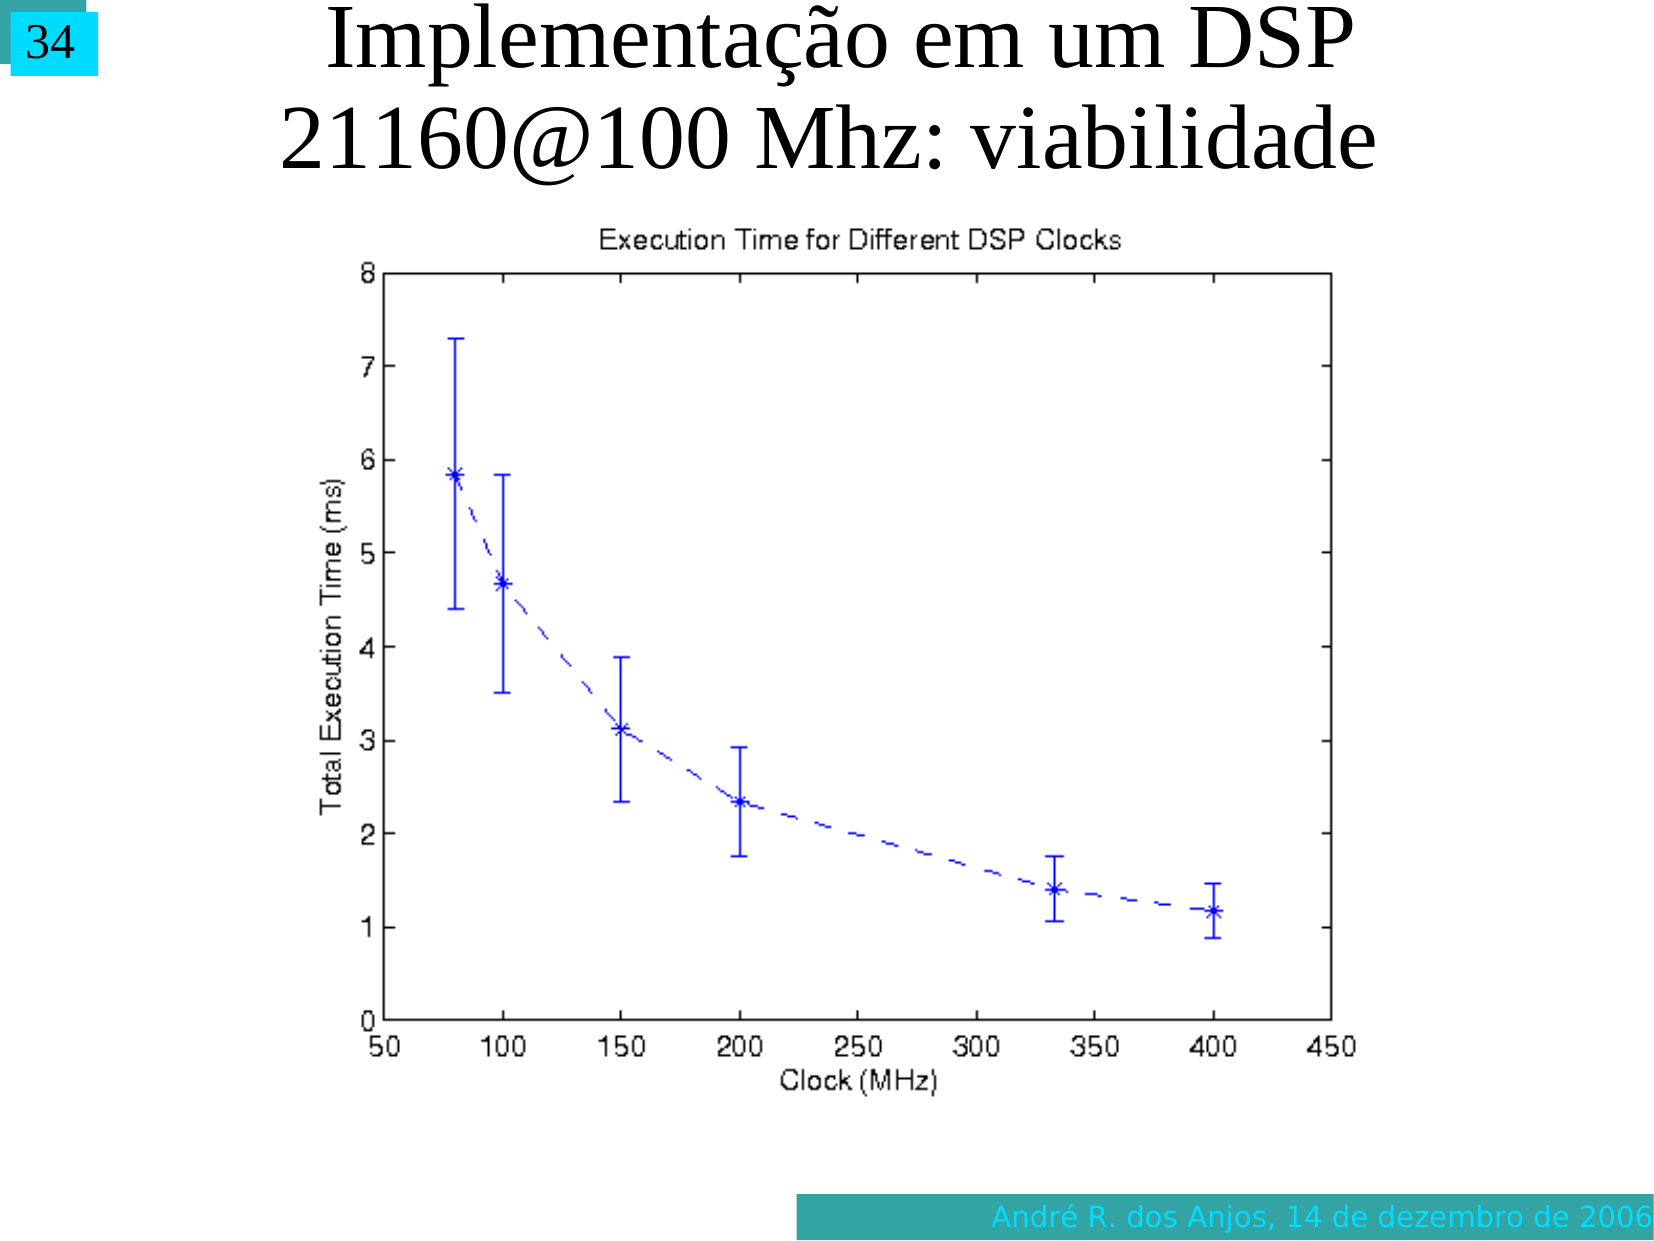

# Implementação em um DSP 21160@100 Mhz: viabilidade